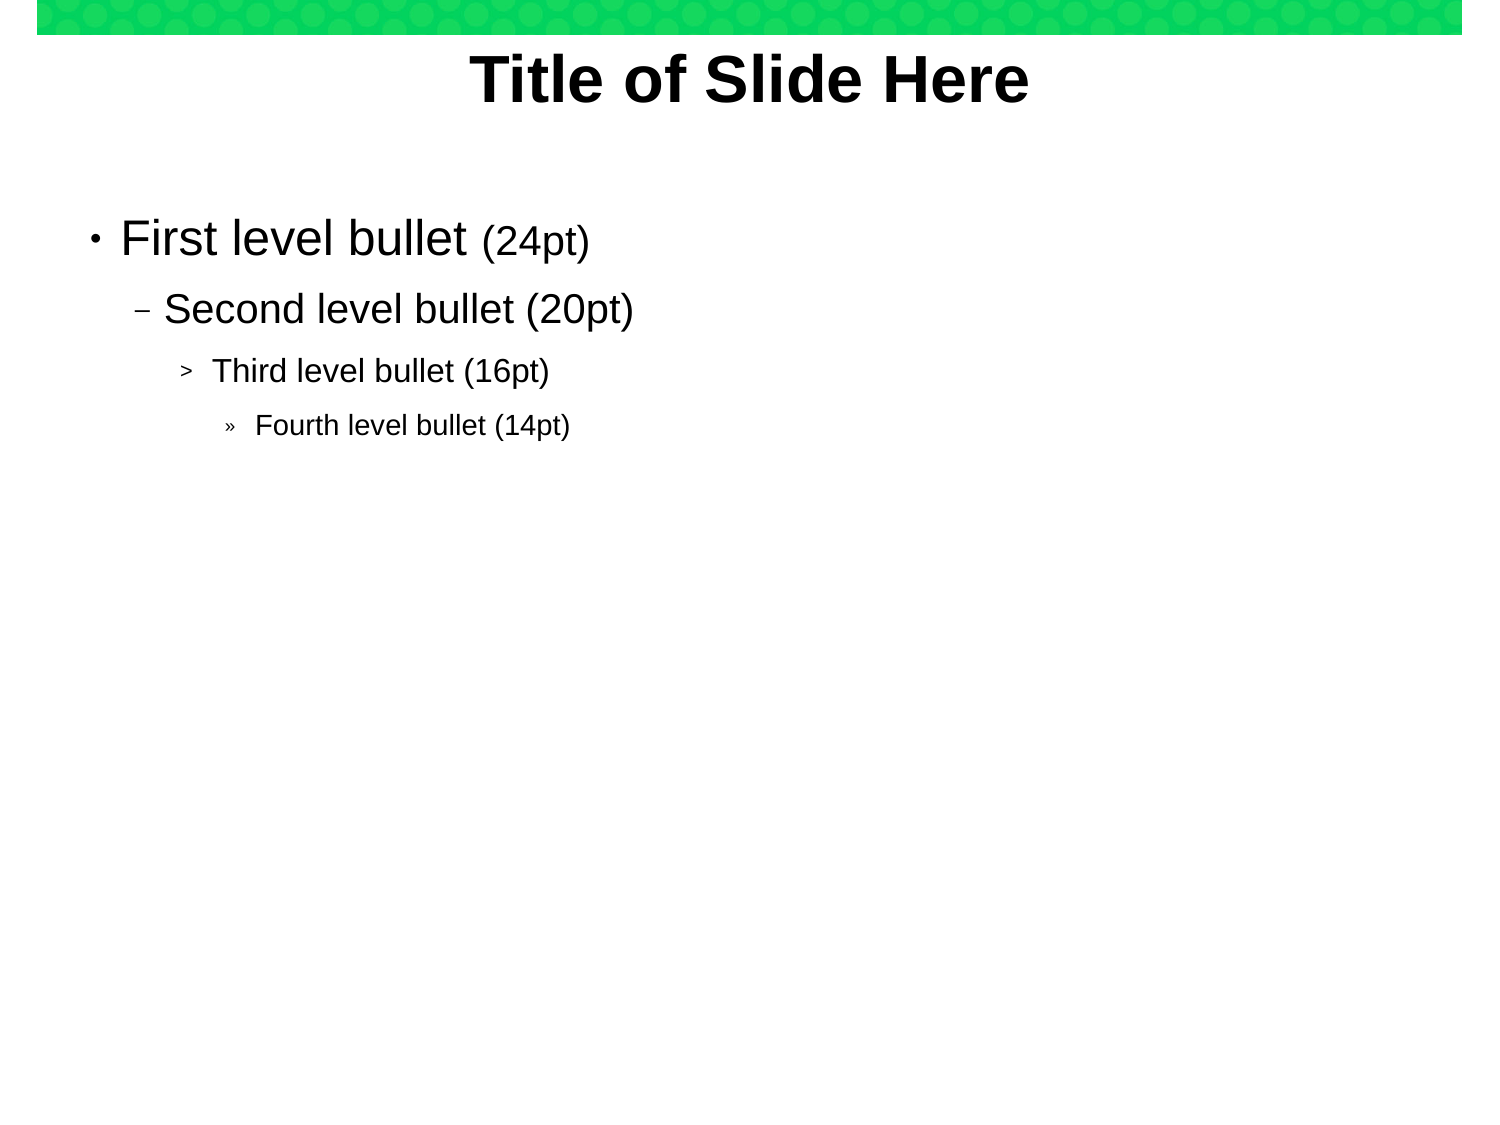

# Title of Slide Here
First level bullet (24pt)
Second level bullet (20pt)
Third level bullet (16pt)
Fourth level bullet (14pt)